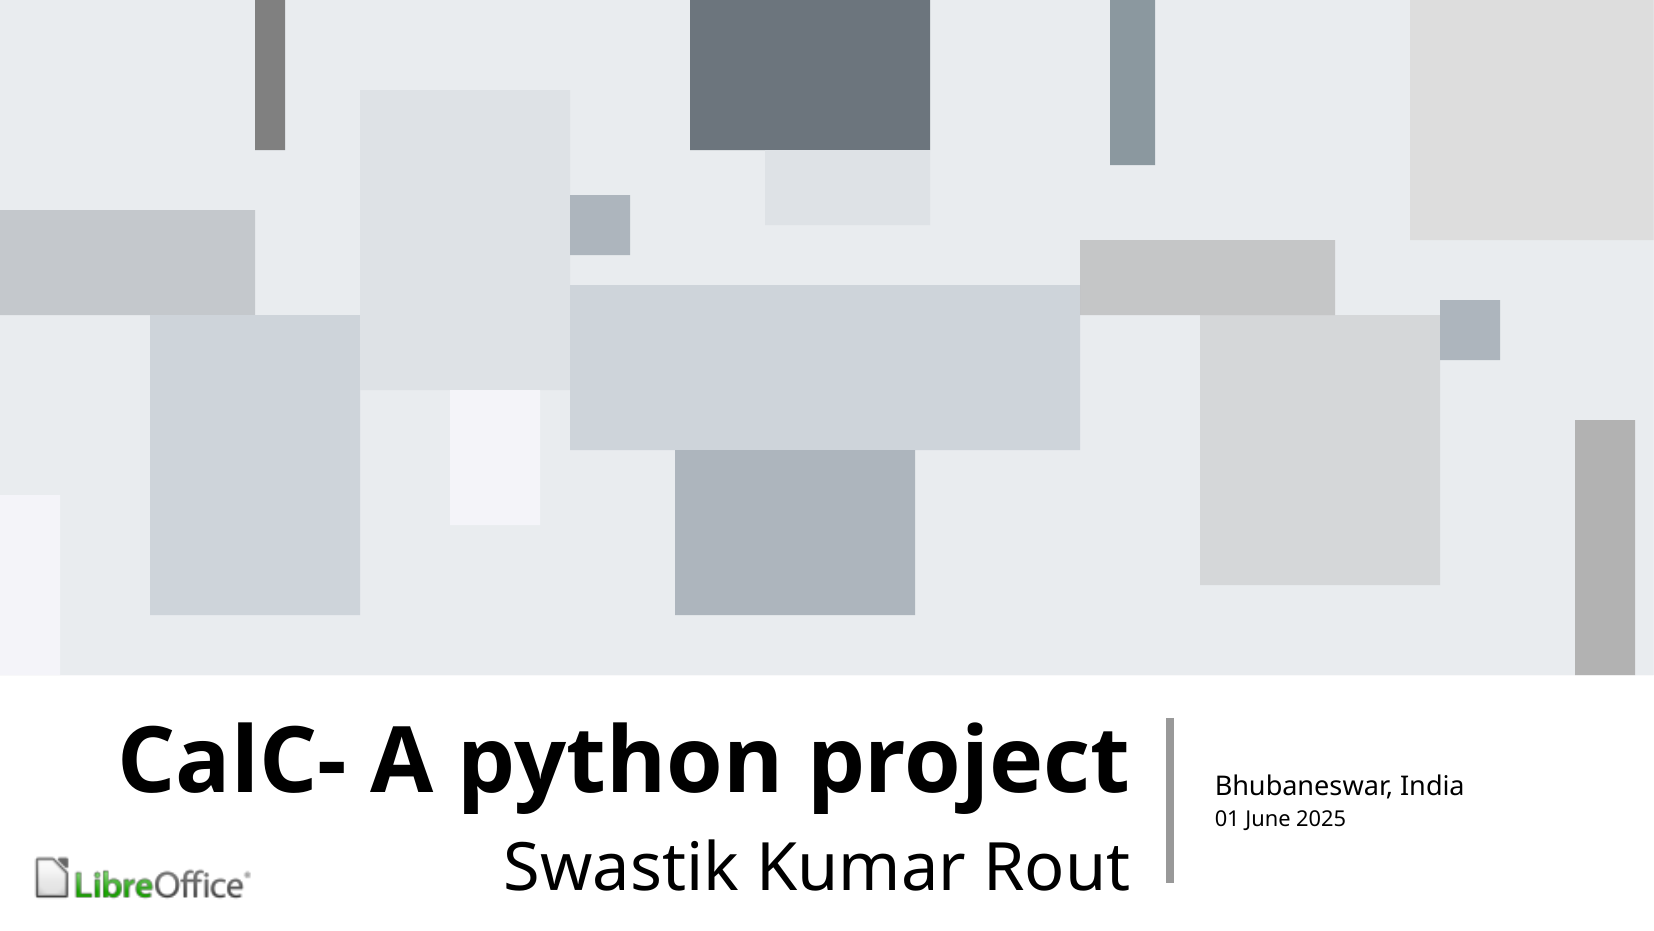

# CalC- A python project
Bhubaneswar, India
01 June 2025
Swastik Kumar Rout